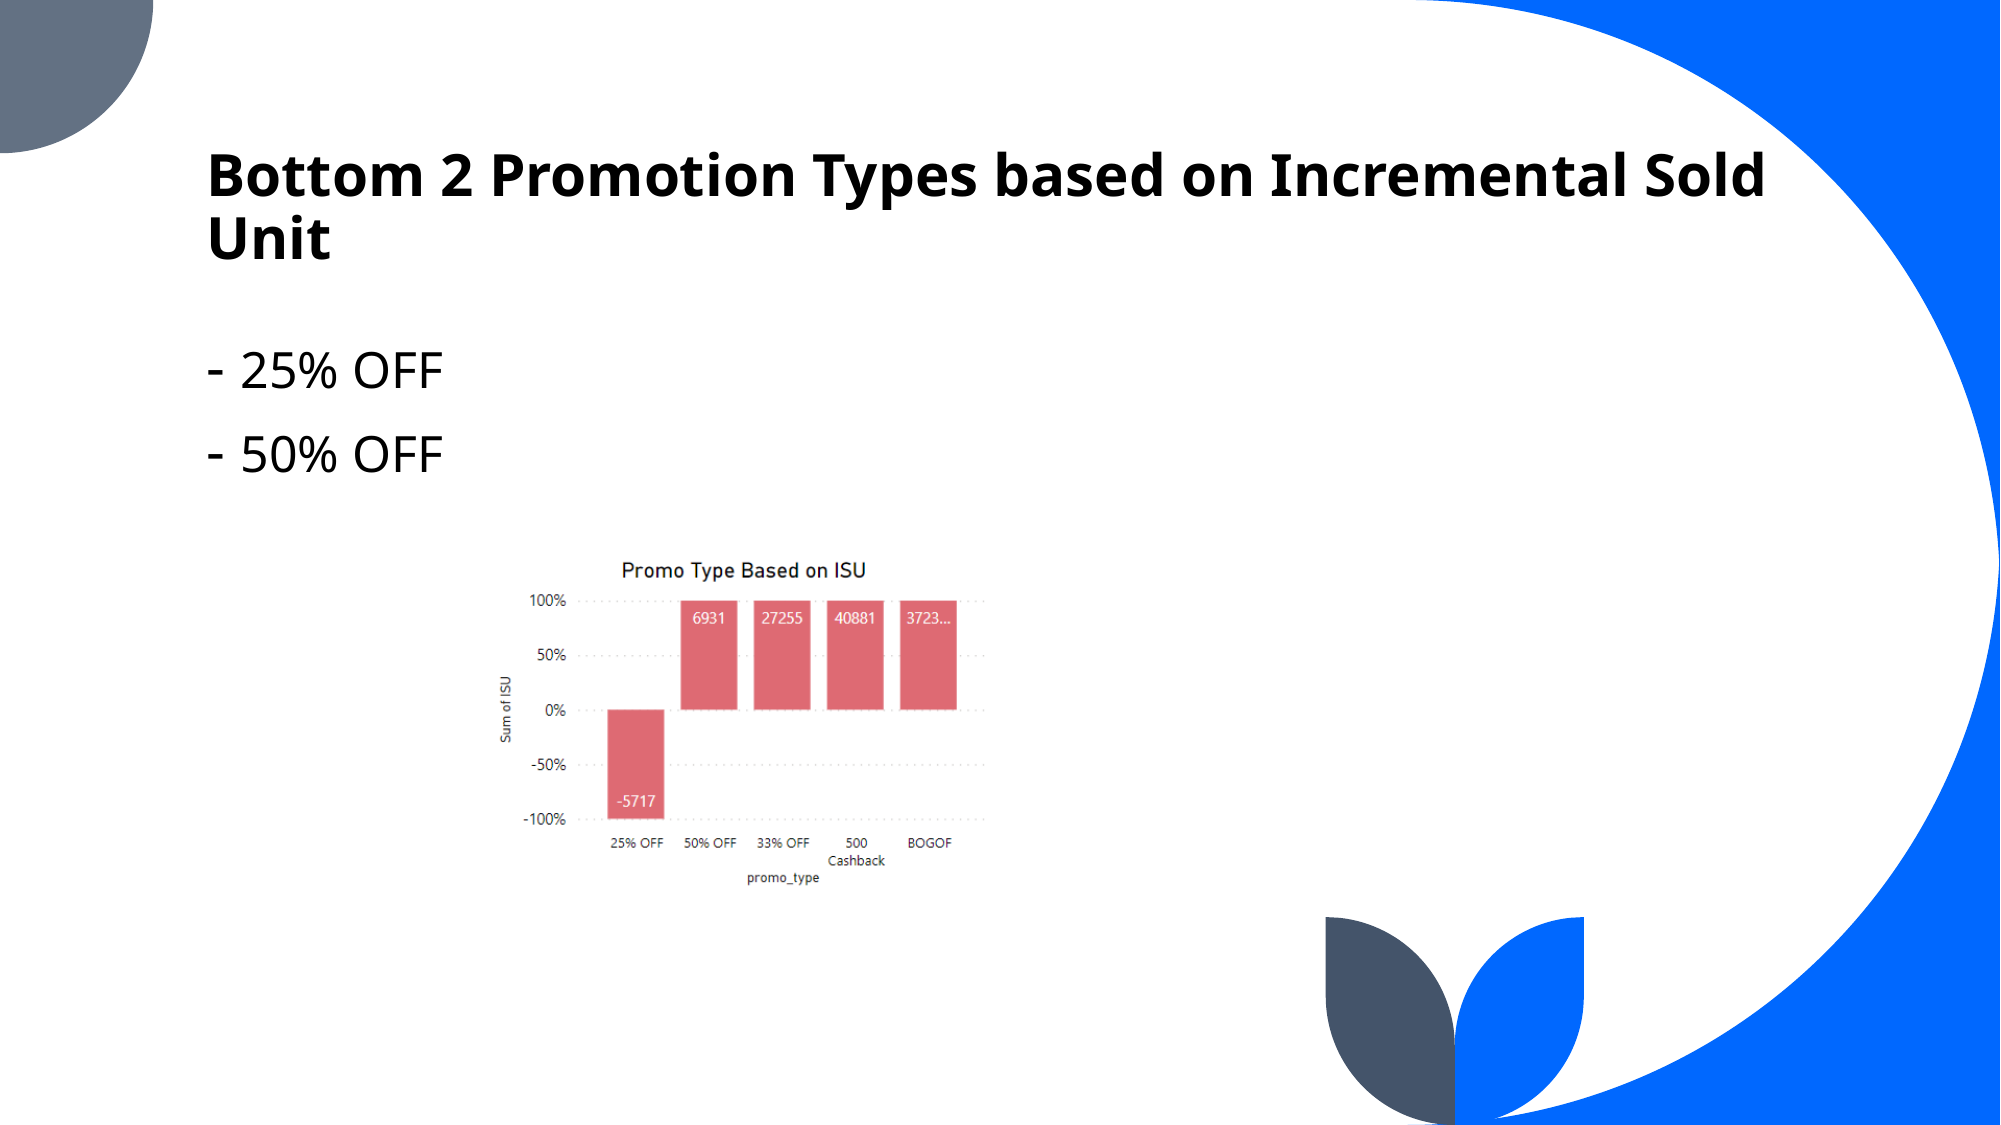

# Bottom 2 Promotion Types based on Incremental Sold Unit
- 25% OFF
- 50% OFF